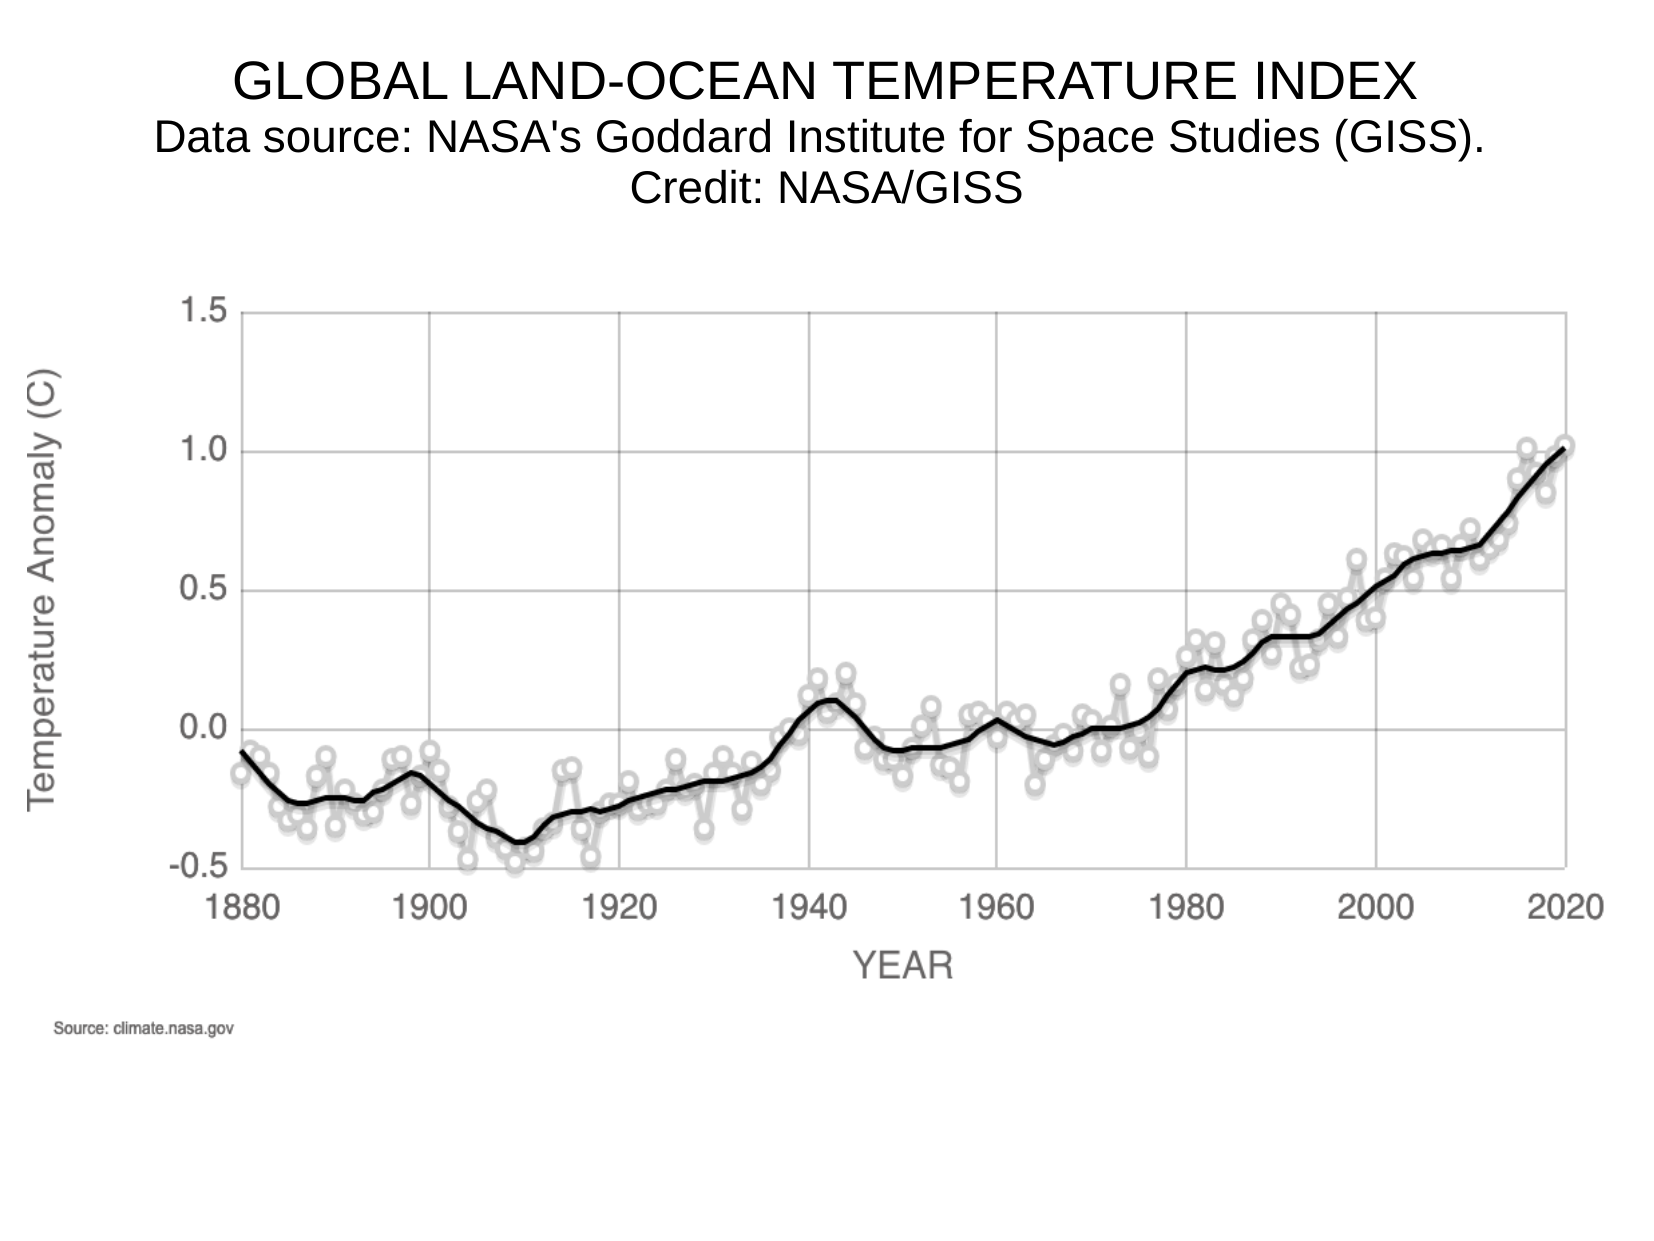

# GLOBAL LAND-OCEAN TEMPERATURE INDEX Data source: NASA's Goddard Institute for Space Studies (GISS). Credit: NASA/GISS